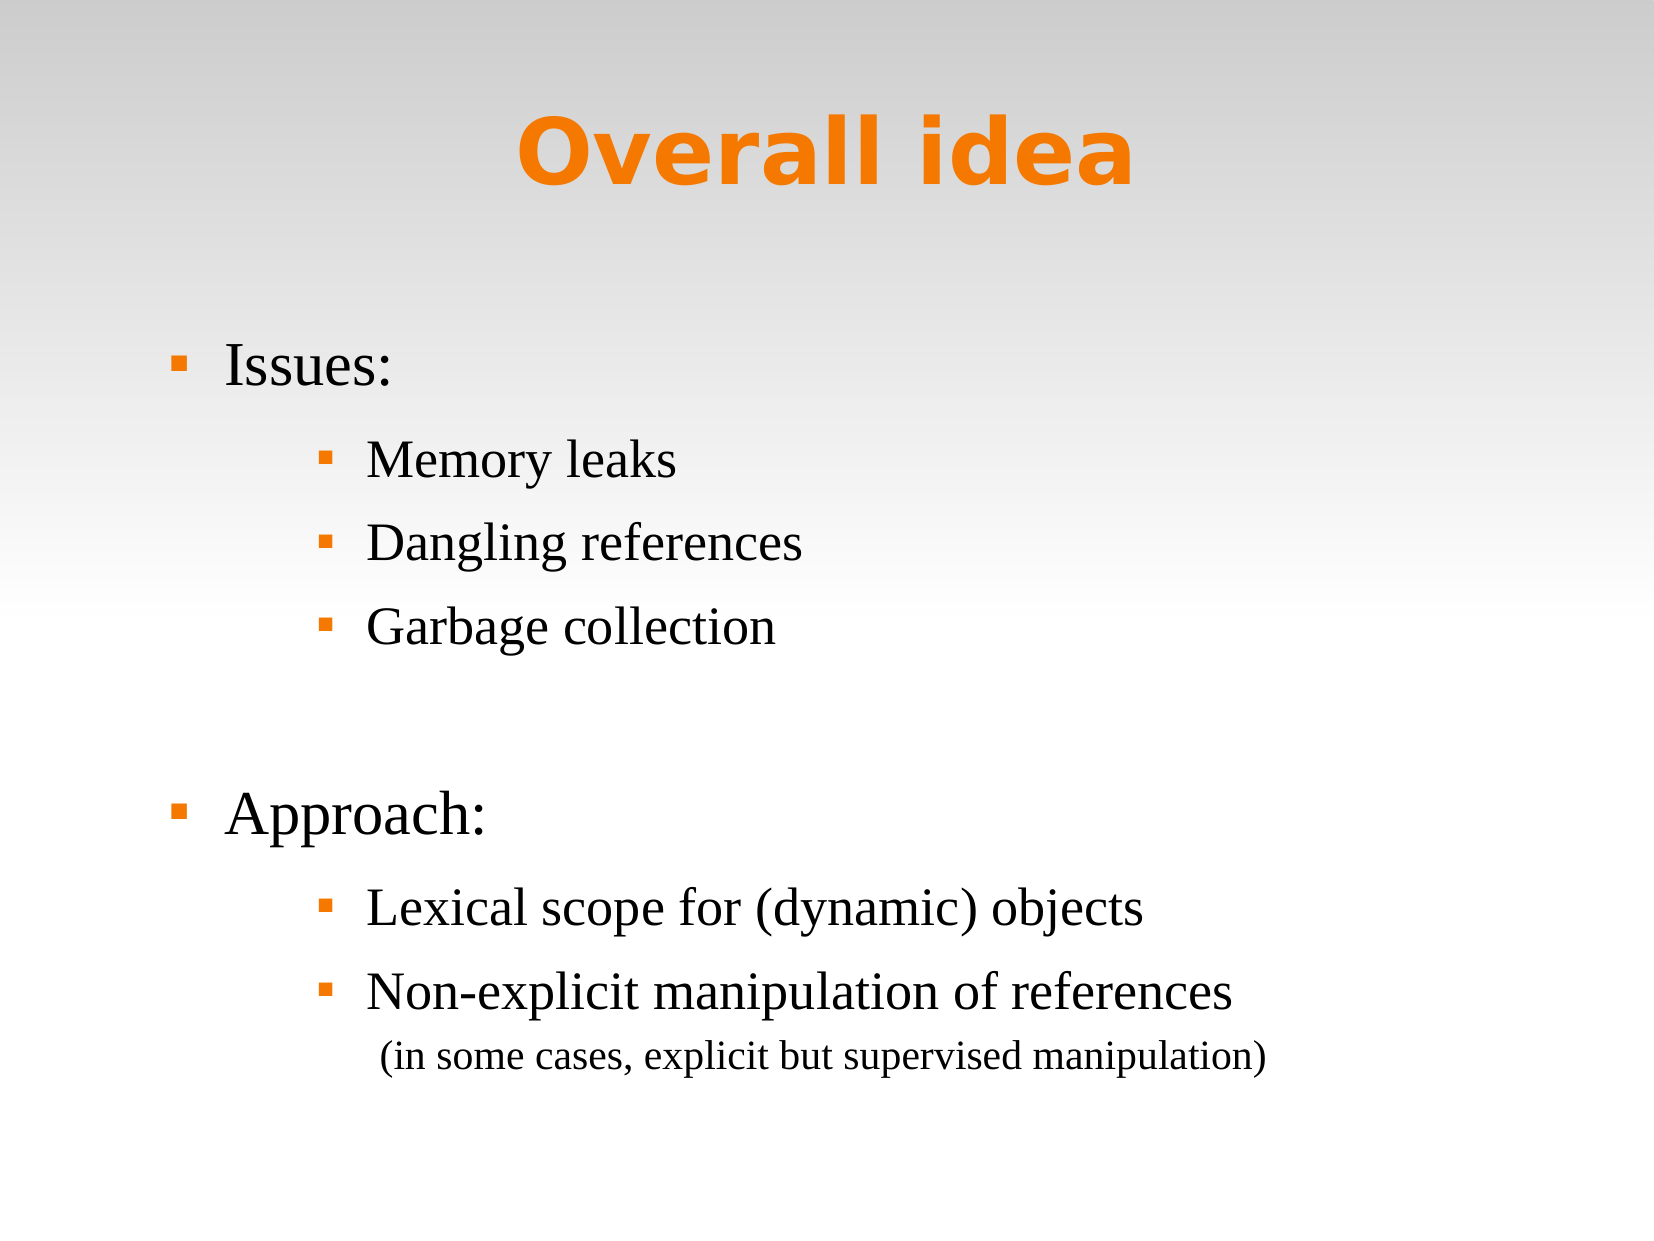

# Overall idea
Issues:
Memory leaks
Dangling references
Garbage collection
Approach:
Lexical scope for (dynamic) objects
Non-explicit manipulation of references (in some cases, explicit but supervised manipulation)